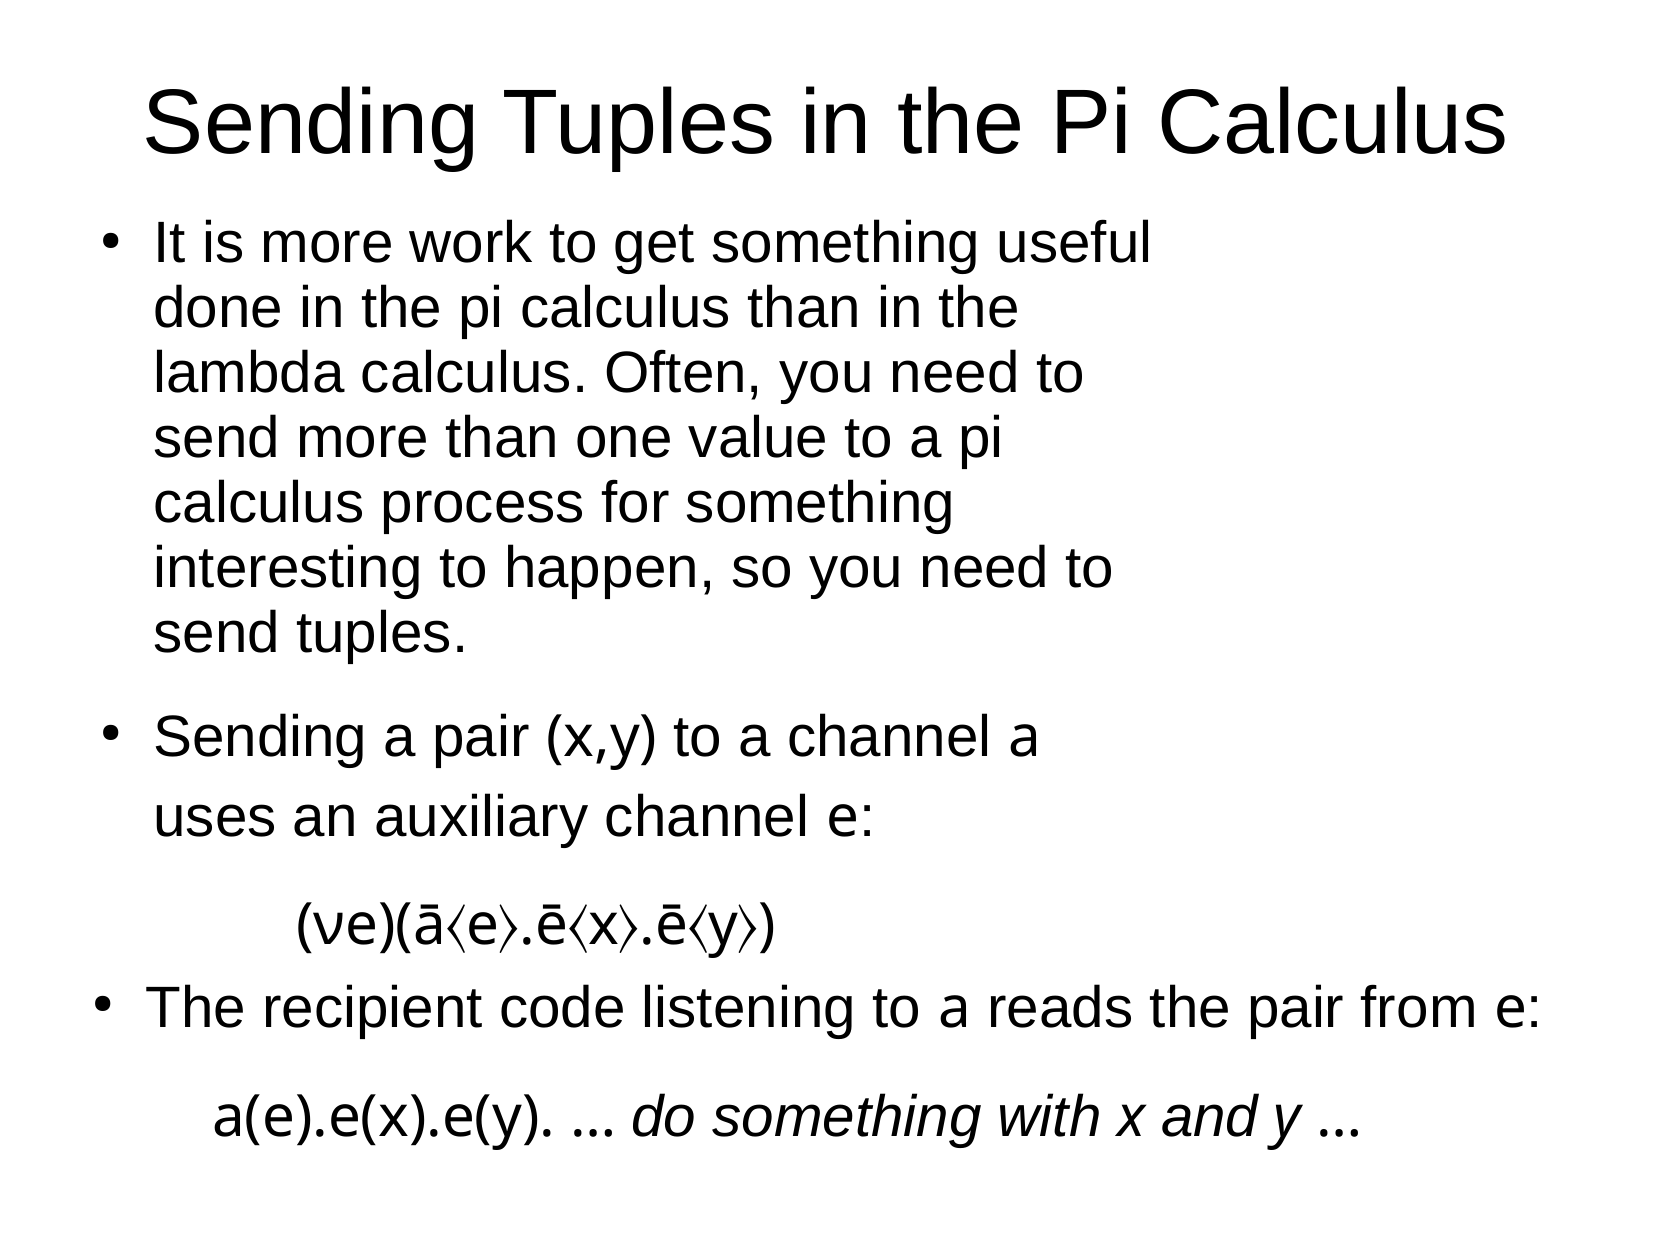

# Sending Tuples in the Pi Calculus
It is more work to get something useful done in the pi calculus than in the lambda calculus. Often, you need to send more than one value to a pi calculus process for something interesting to happen, so you need to send tuples.
Sending a pair (x,y) to a channel a uses an auxiliary channel e:
 (νe)(ā〈e〉.ē〈x〉.ē〈y〉)
The recipient code listening to a reads the pair from e:
 a(e).e(x).e(y). … do something with x and y …